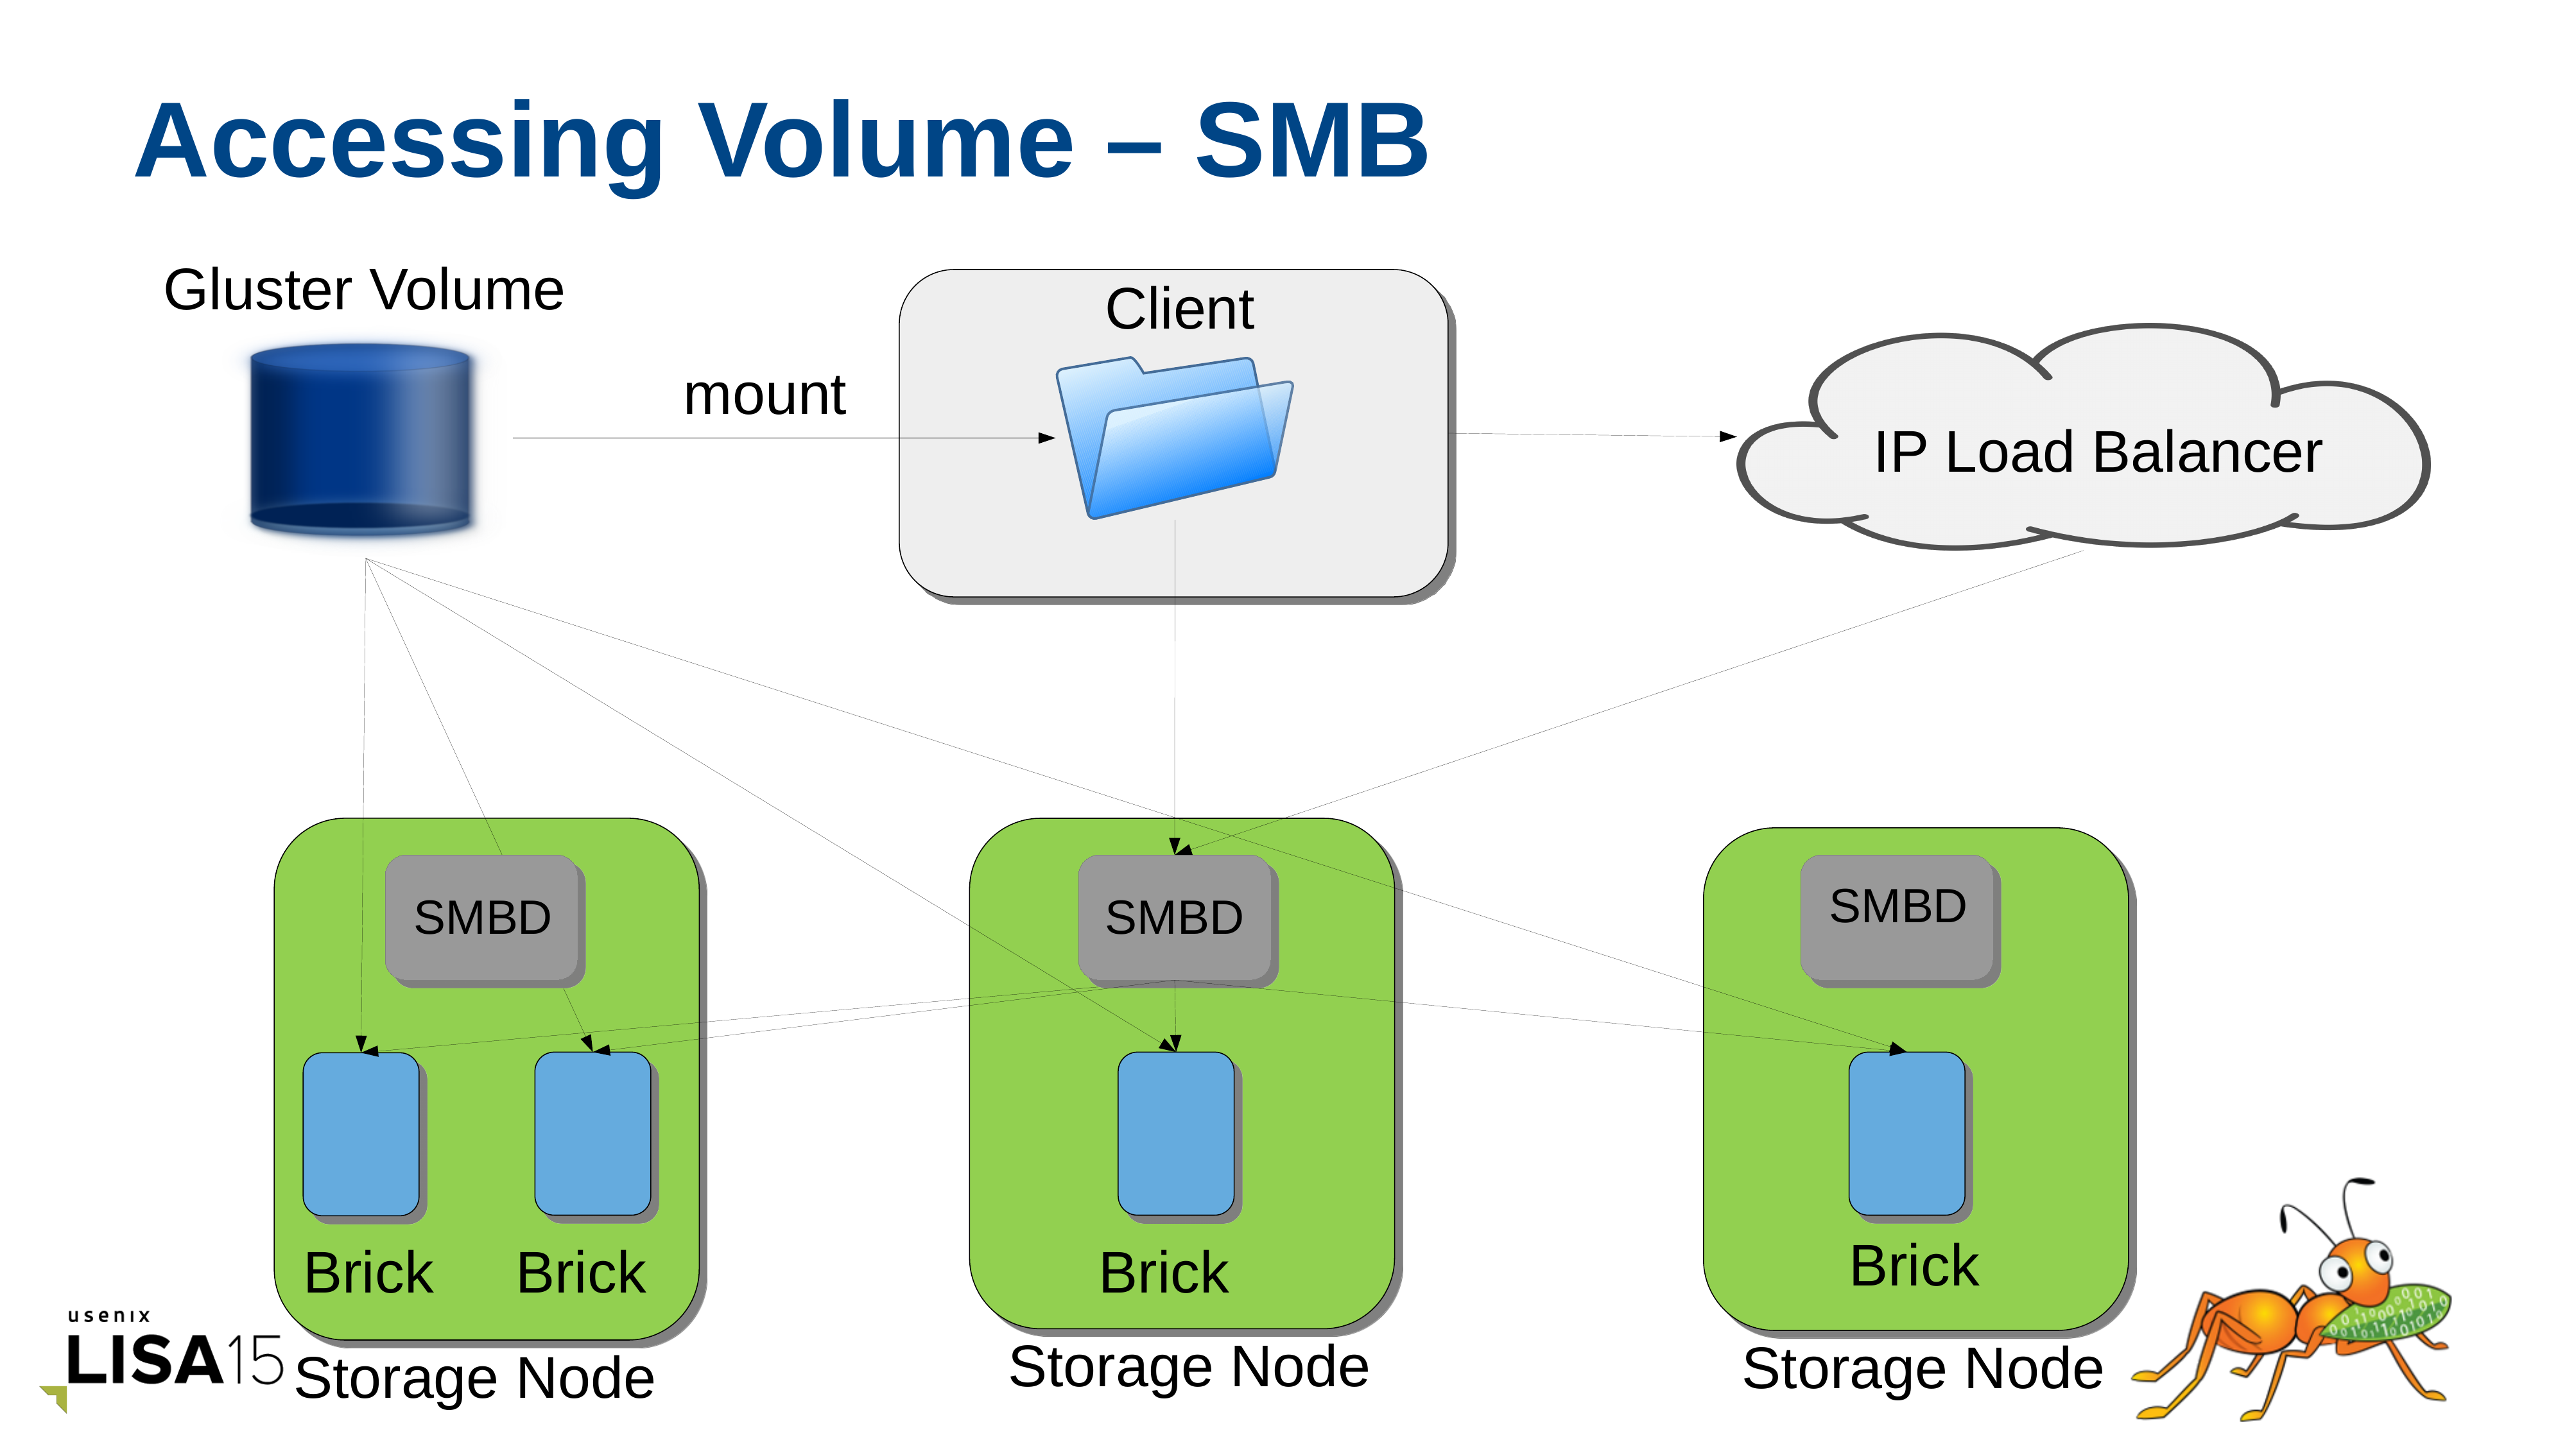

# Accessing Volume – SMB
Gluster Volume
Client
mount
IP Load Balancer
SMBD
SMBD
SMBD
Brick
Brick
Brick
Brick
Storage Node
Storage Node
Storage Node